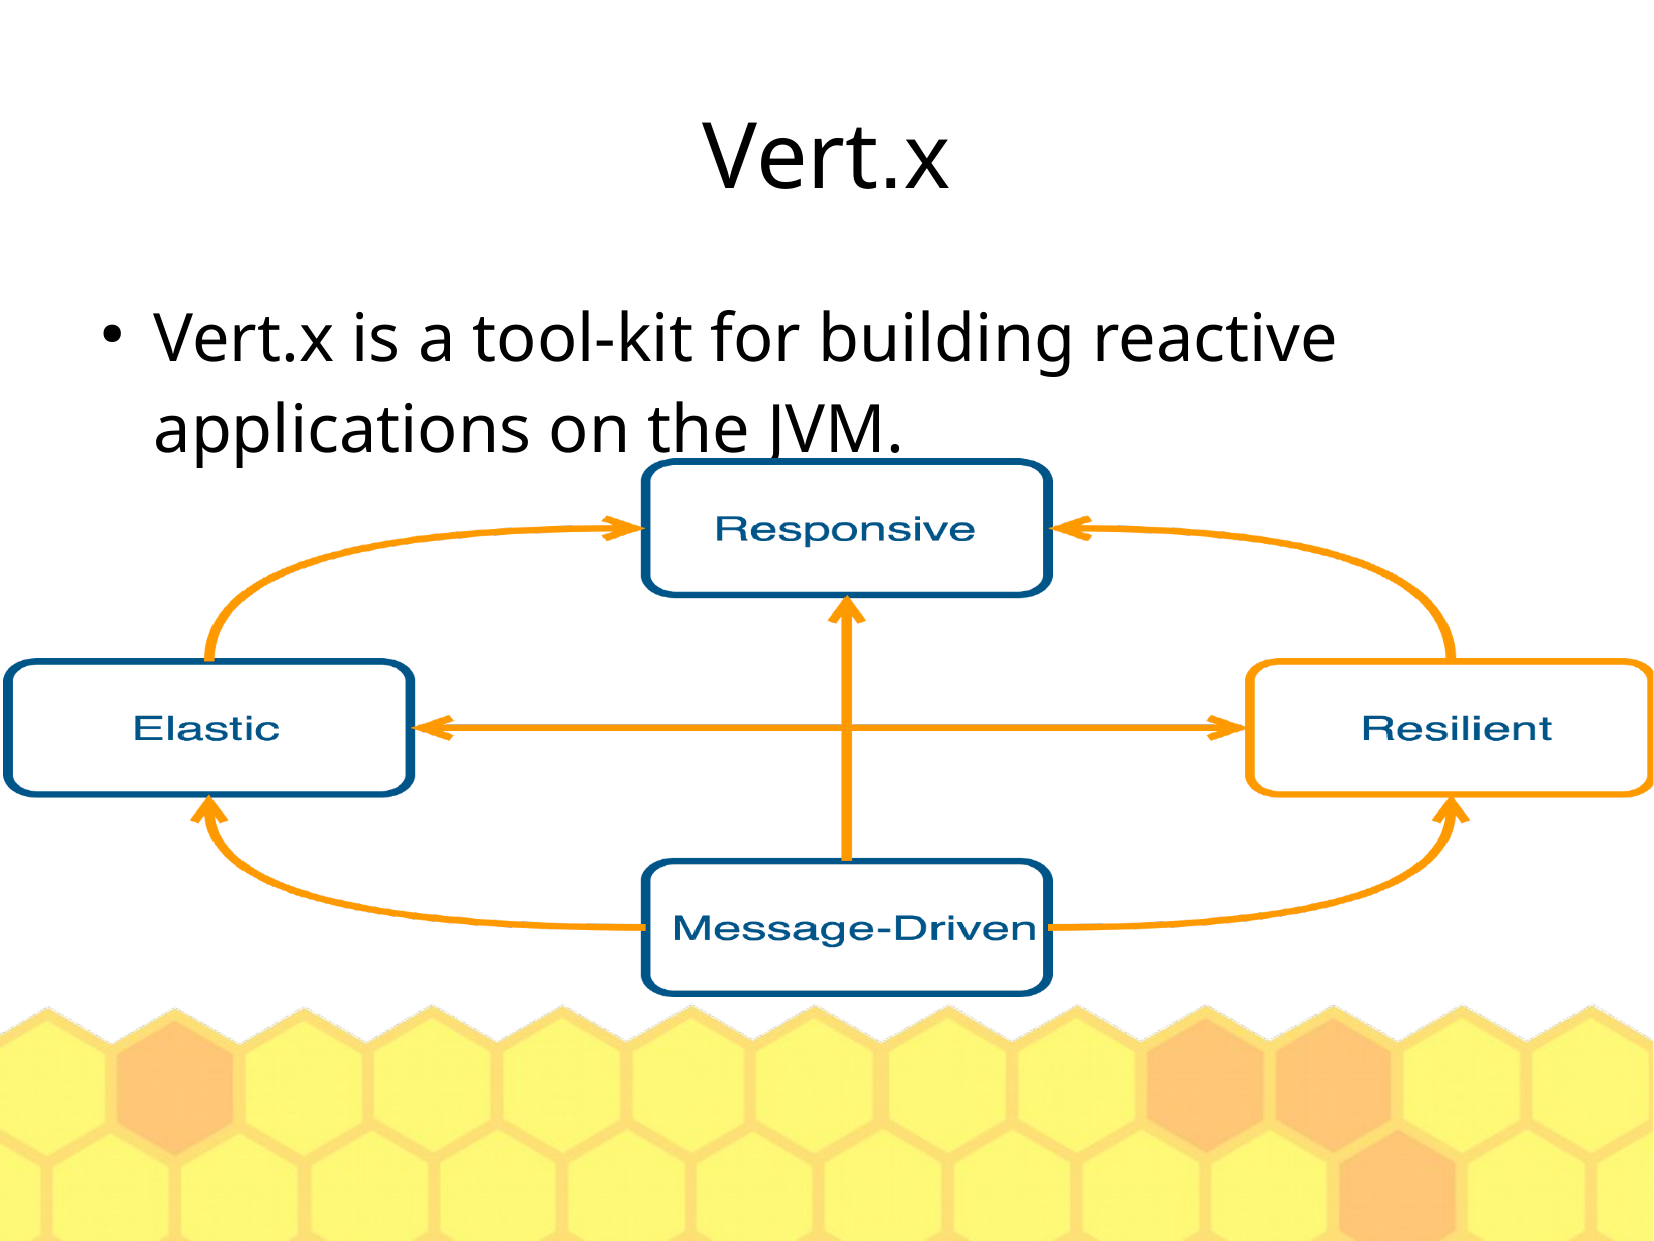

# Vert.x
Vert.x is a tool-kit for building reactive applications on the JVM.